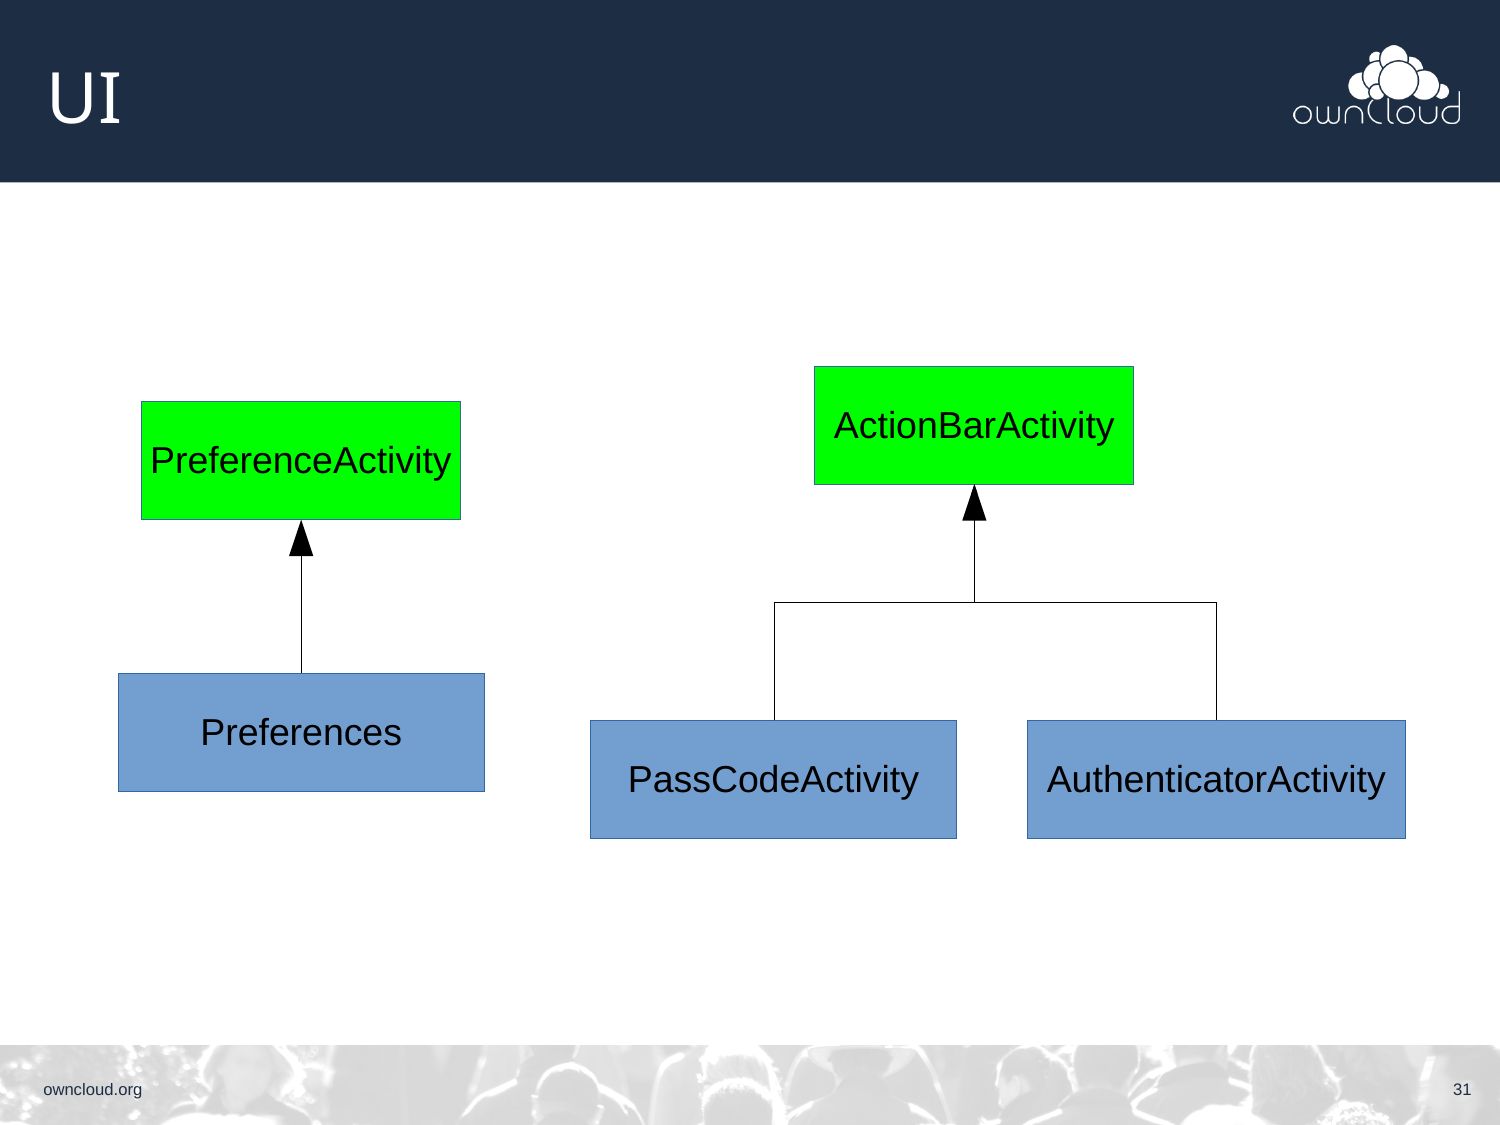

# UI
ActionBarActivity
PreferenceActivity
Preferences
PassCodeActivity
AuthenticatorActivity